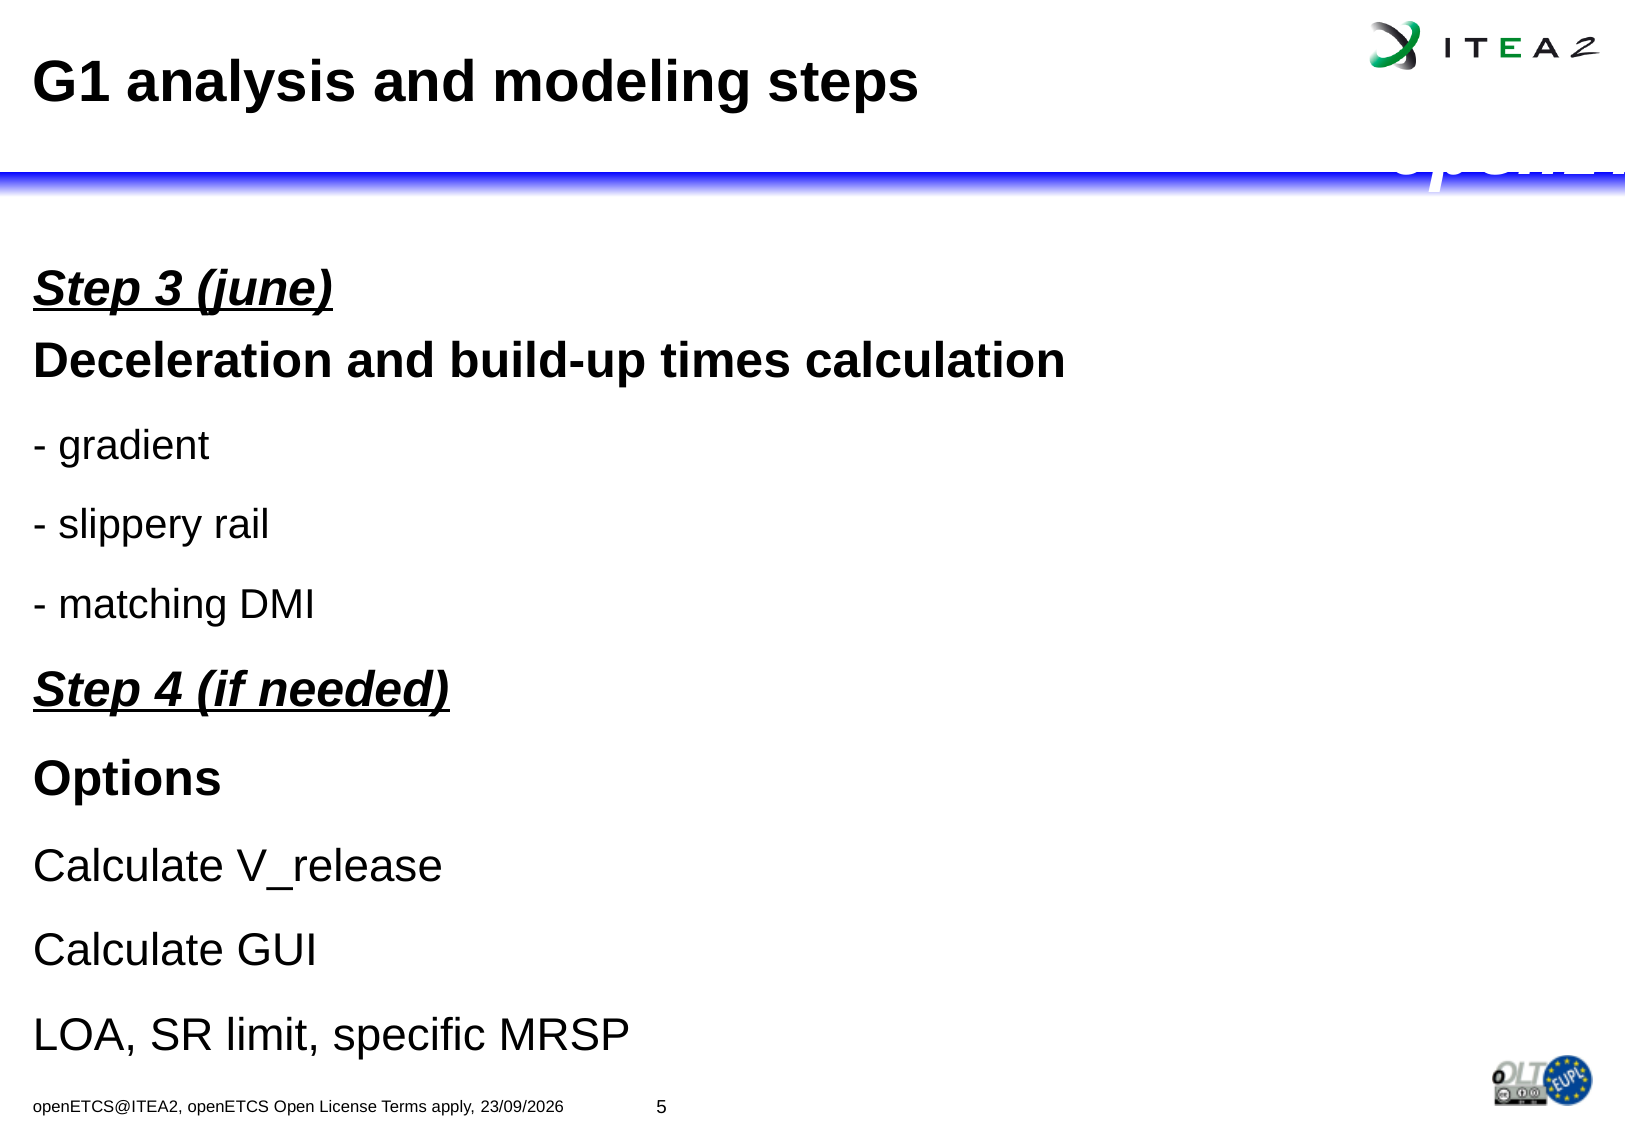

# G1 analysis and modeling steps
Step 3 (june)
Deceleration and build-up times calculation
- gradient
- slippery rail
- matching DMI
Step 4 (if needed)
Options
Calculate V_release
Calculate GUI
LOA, SR limit, specific MRSP
openETCS@ITEA2, openETCS Open License Terms apply,